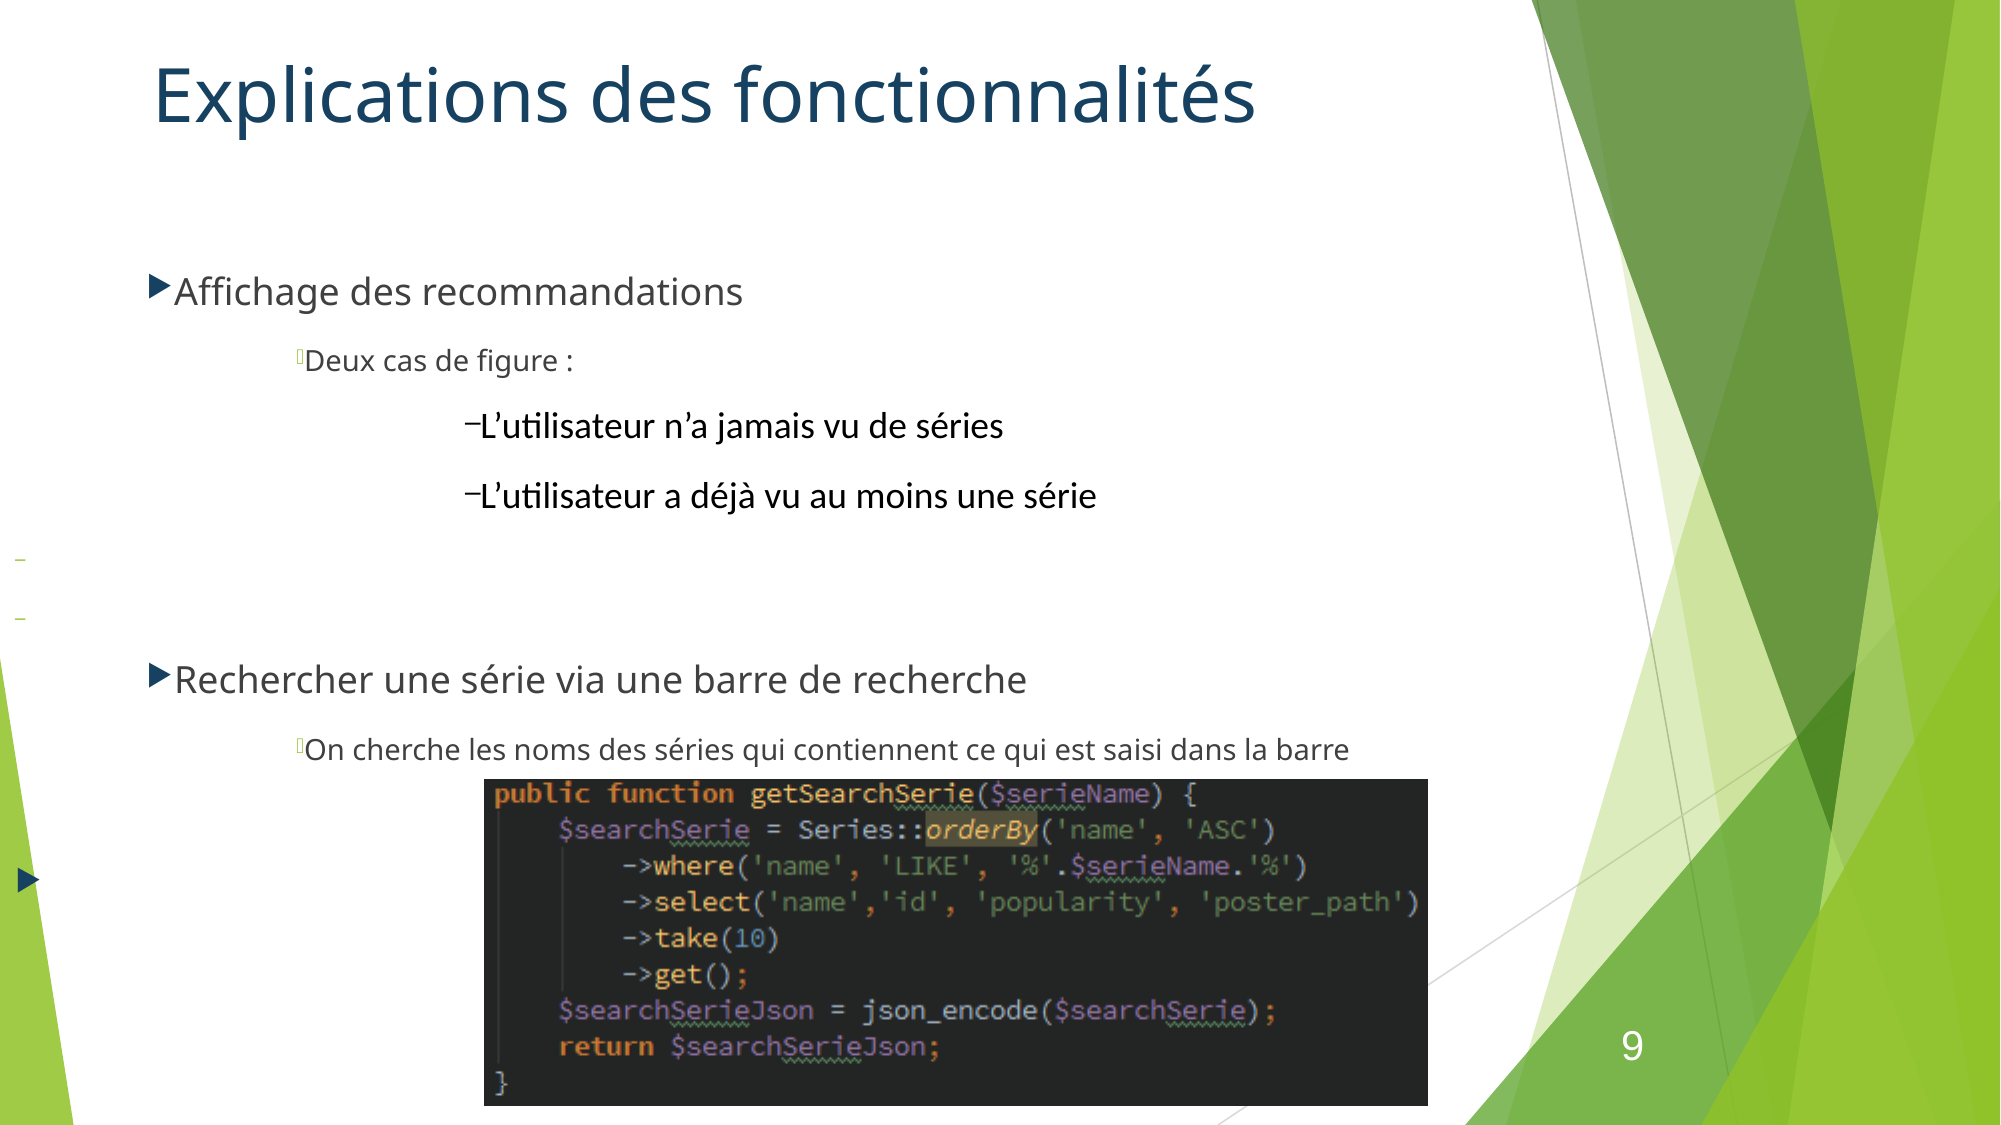

# Explications des fonctionnalités
Affichage des recommandations
Deux cas de figure :
L’utilisateur n’a jamais vu de séries
L’utilisateur a déjà vu au moins une série
Rechercher une série via une barre de recherche
On cherche les noms des séries qui contiennent ce qui est saisi dans la barre
9